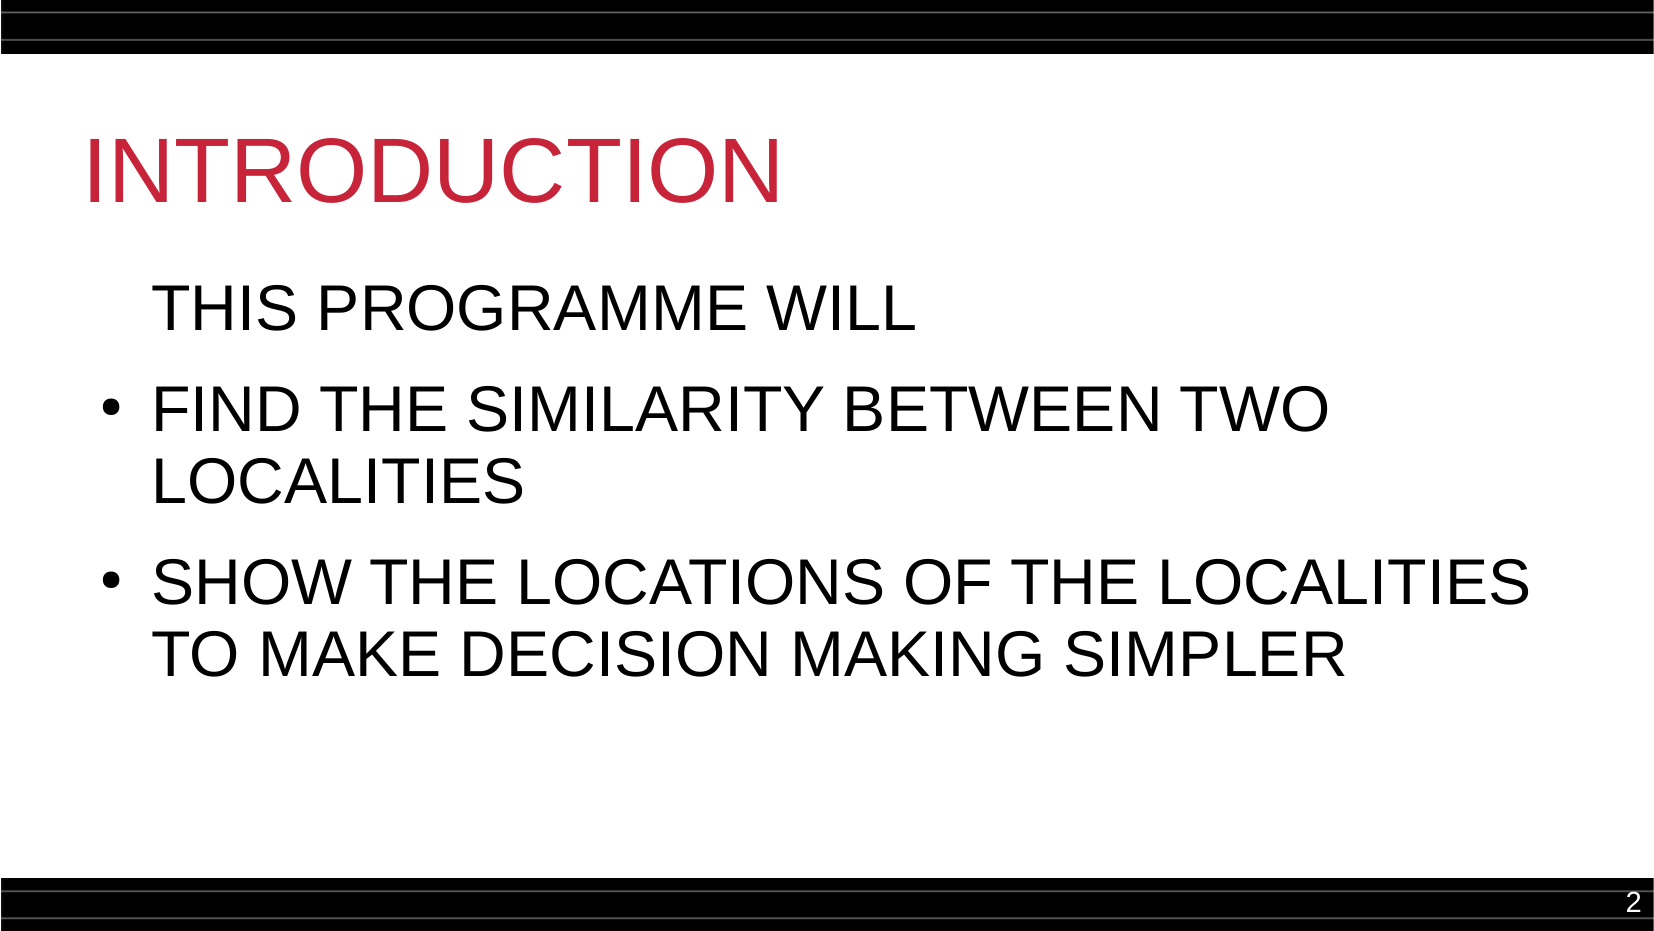

# INTRODUCTION
THIS PROGRAMME WILL
FIND THE SIMILARITY BETWEEN TWO LOCALITIES
SHOW THE LOCATIONS OF THE LOCALITIES TO MAKE DECISION MAKING SIMPLER